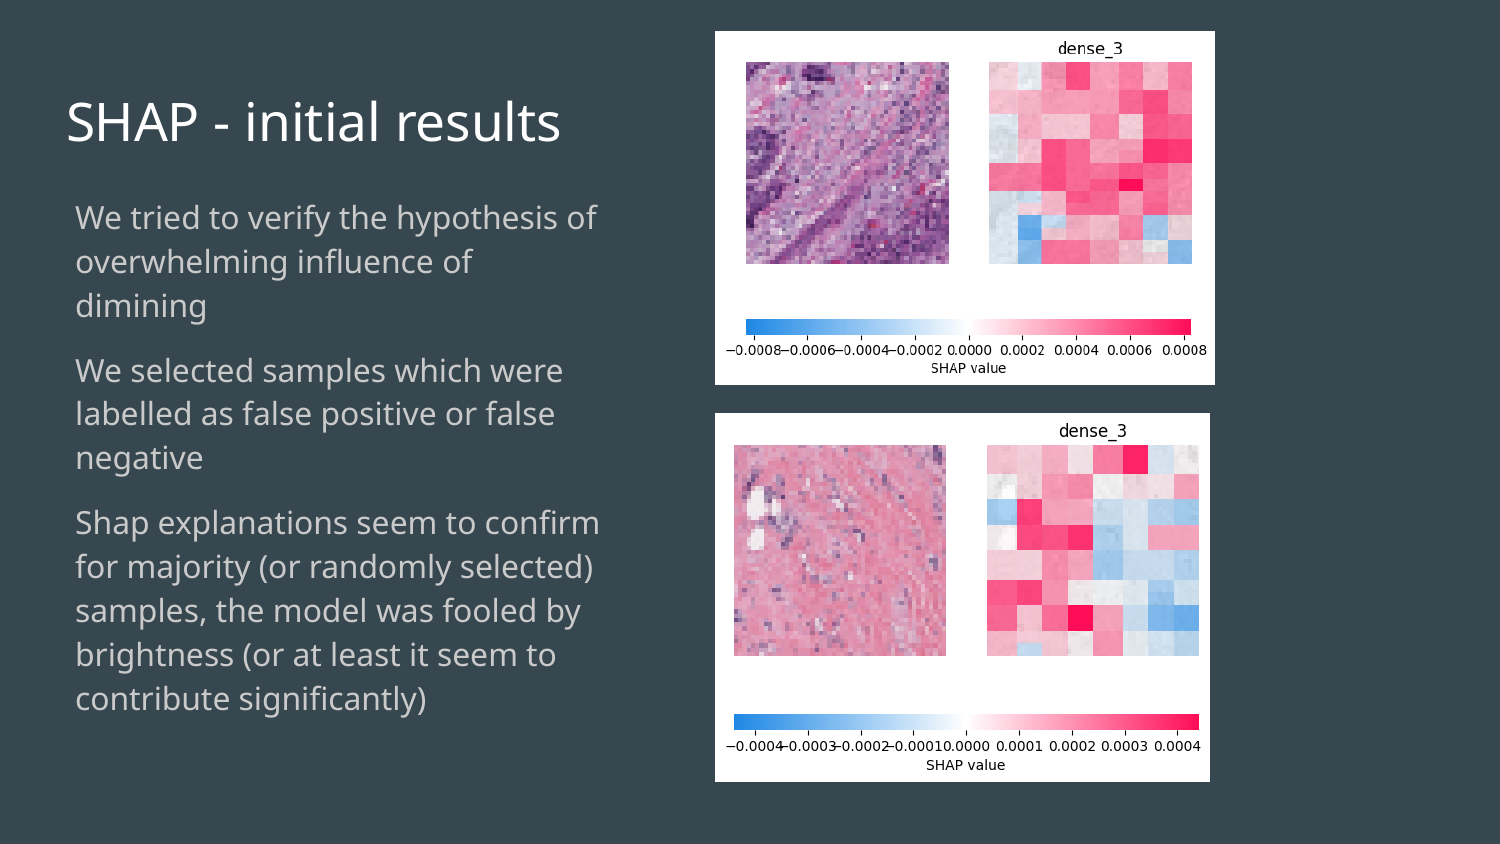

# SHAP - initial results
We tried to verify the hypothesis of overwhelming influence of dimining
We selected samples which were labelled as false positive or false negative
Shap explanations seem to confirm for majority (or randomly selected) samples, the model was fooled by brightness (or at least it seem to contribute significantly)